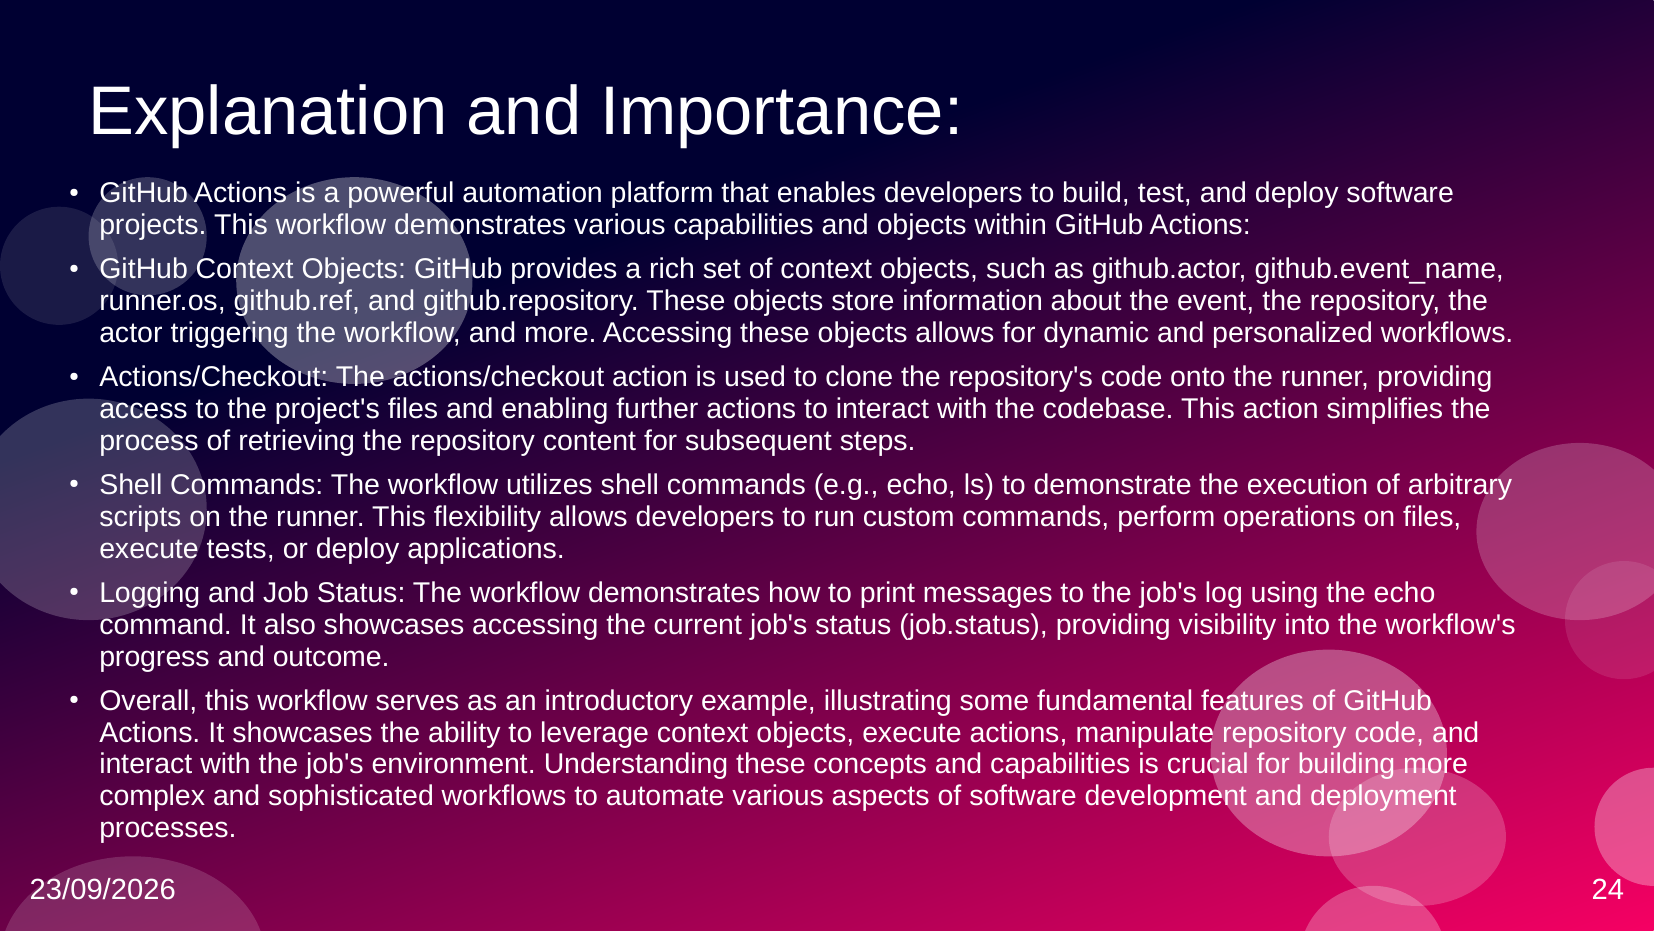

# Explanation and Importance:
GitHub Actions is a powerful automation platform that enables developers to build, test, and deploy software projects. This workflow demonstrates various capabilities and objects within GitHub Actions:
GitHub Context Objects: GitHub provides a rich set of context objects, such as github.actor, github.event_name, runner.os, github.ref, and github.repository. These objects store information about the event, the repository, the actor triggering the workflow, and more. Accessing these objects allows for dynamic and personalized workflows.
Actions/Checkout: The actions/checkout action is used to clone the repository's code onto the runner, providing access to the project's files and enabling further actions to interact with the codebase. This action simplifies the process of retrieving the repository content for subsequent steps.
Shell Commands: The workflow utilizes shell commands (e.g., echo, ls) to demonstrate the execution of arbitrary scripts on the runner. This flexibility allows developers to run custom commands, perform operations on files, execute tests, or deploy applications.
Logging and Job Status: The workflow demonstrates how to print messages to the job's log using the echo command. It also showcases accessing the current job's status (job.status), providing visibility into the workflow's progress and outcome.
Overall, this workflow serves as an introductory example, illustrating some fundamental features of GitHub Actions. It showcases the ability to leverage context objects, execute actions, manipulate repository code, and interact with the job's environment. Understanding these concepts and capabilities is crucial for building more complex and sophisticated workflows to automate various aspects of software development and deployment processes.
24